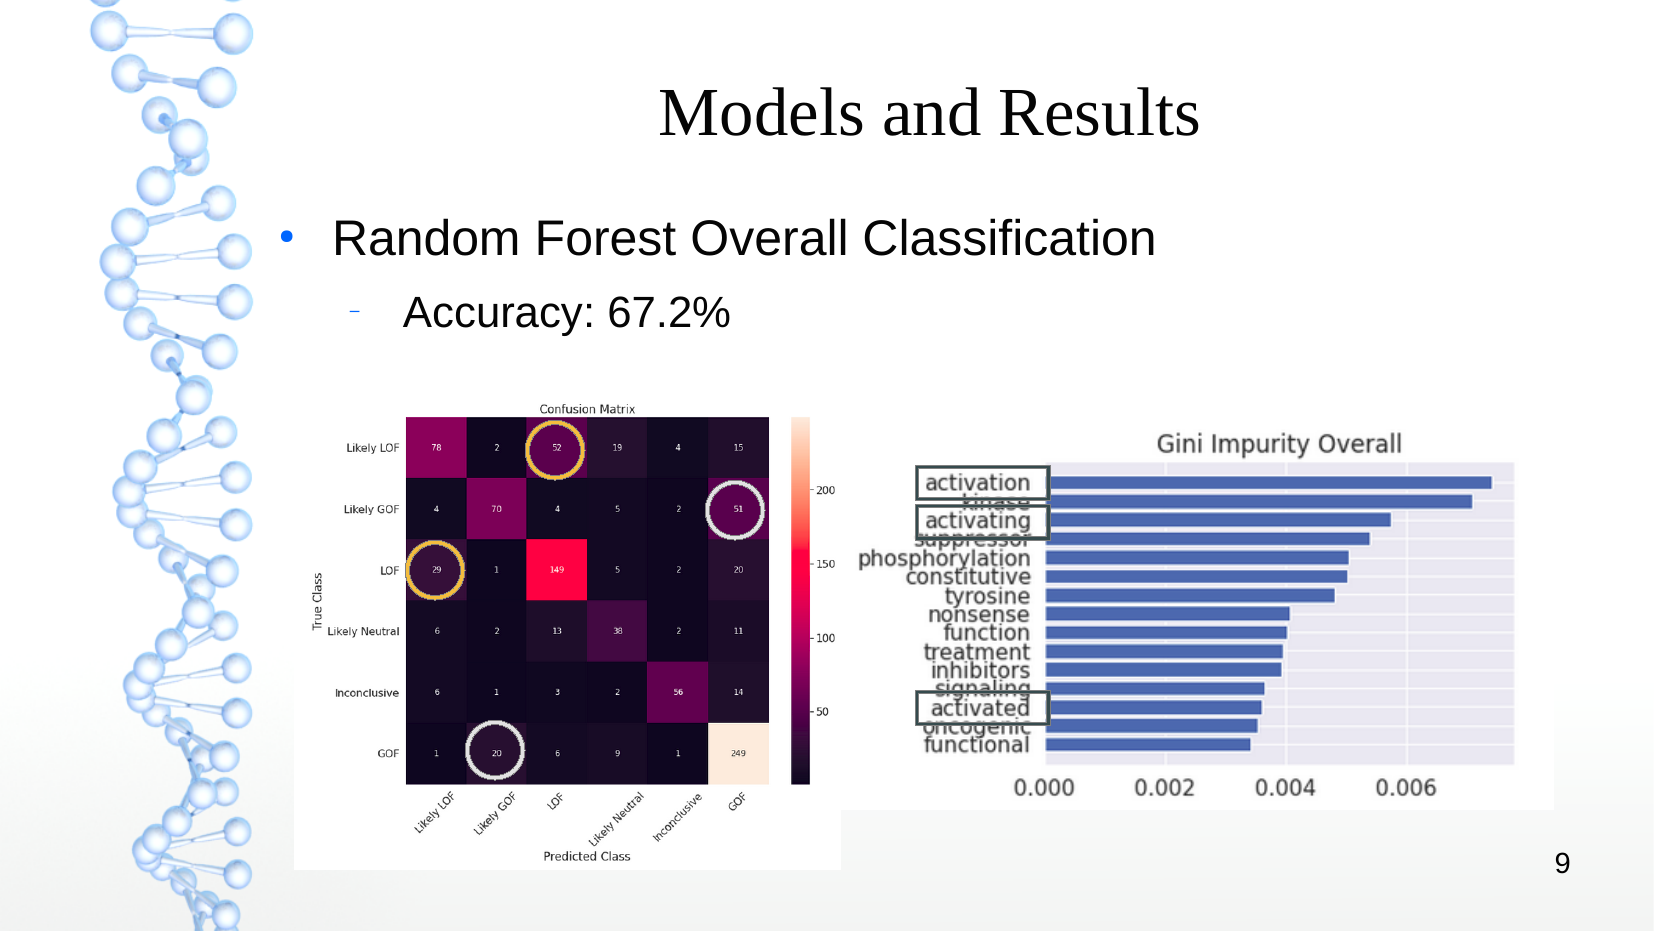

# Models and Results
Random Forest Overall Classification
Accuracy: 67.2%
9